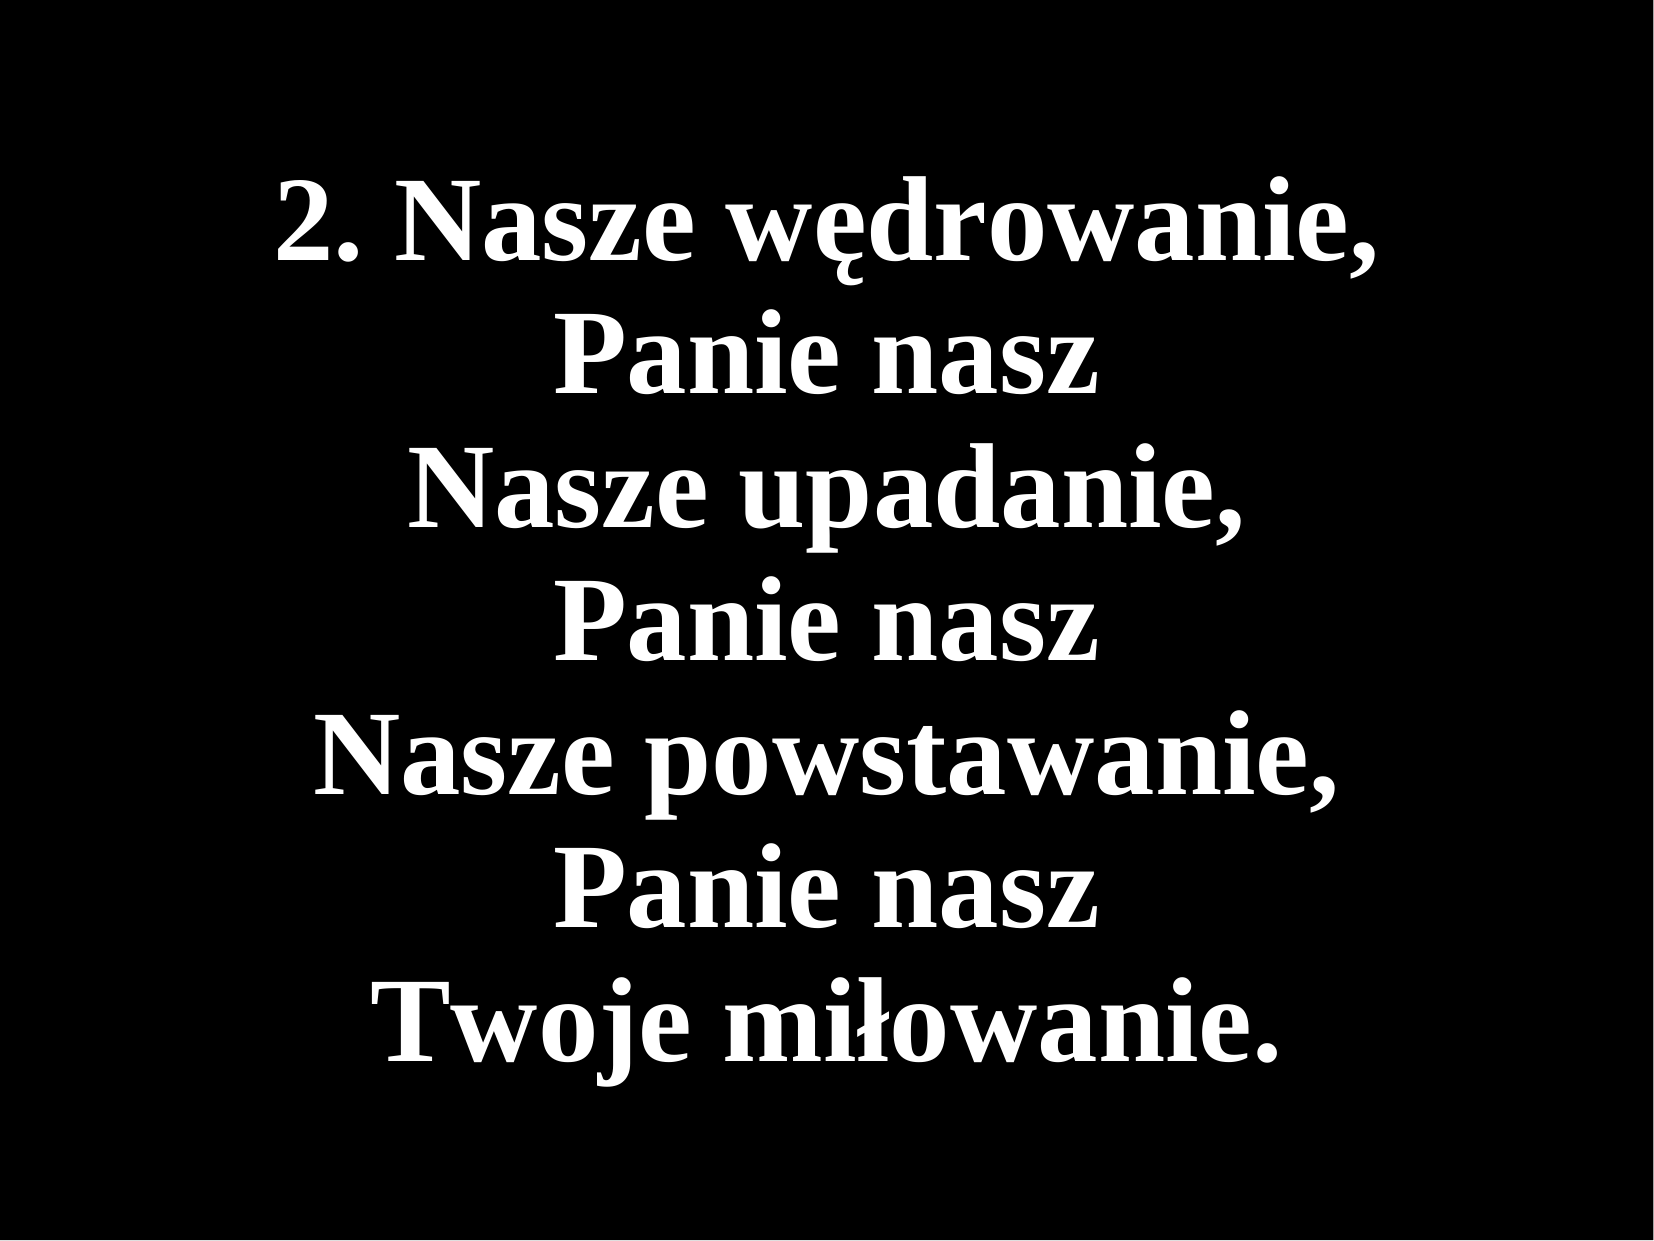

# 2. Nasze wędrowanie, Panie nasz Nasze upadanie, Panie nasz Nasze powstawanie, Panie nasz Twoje miłowanie.